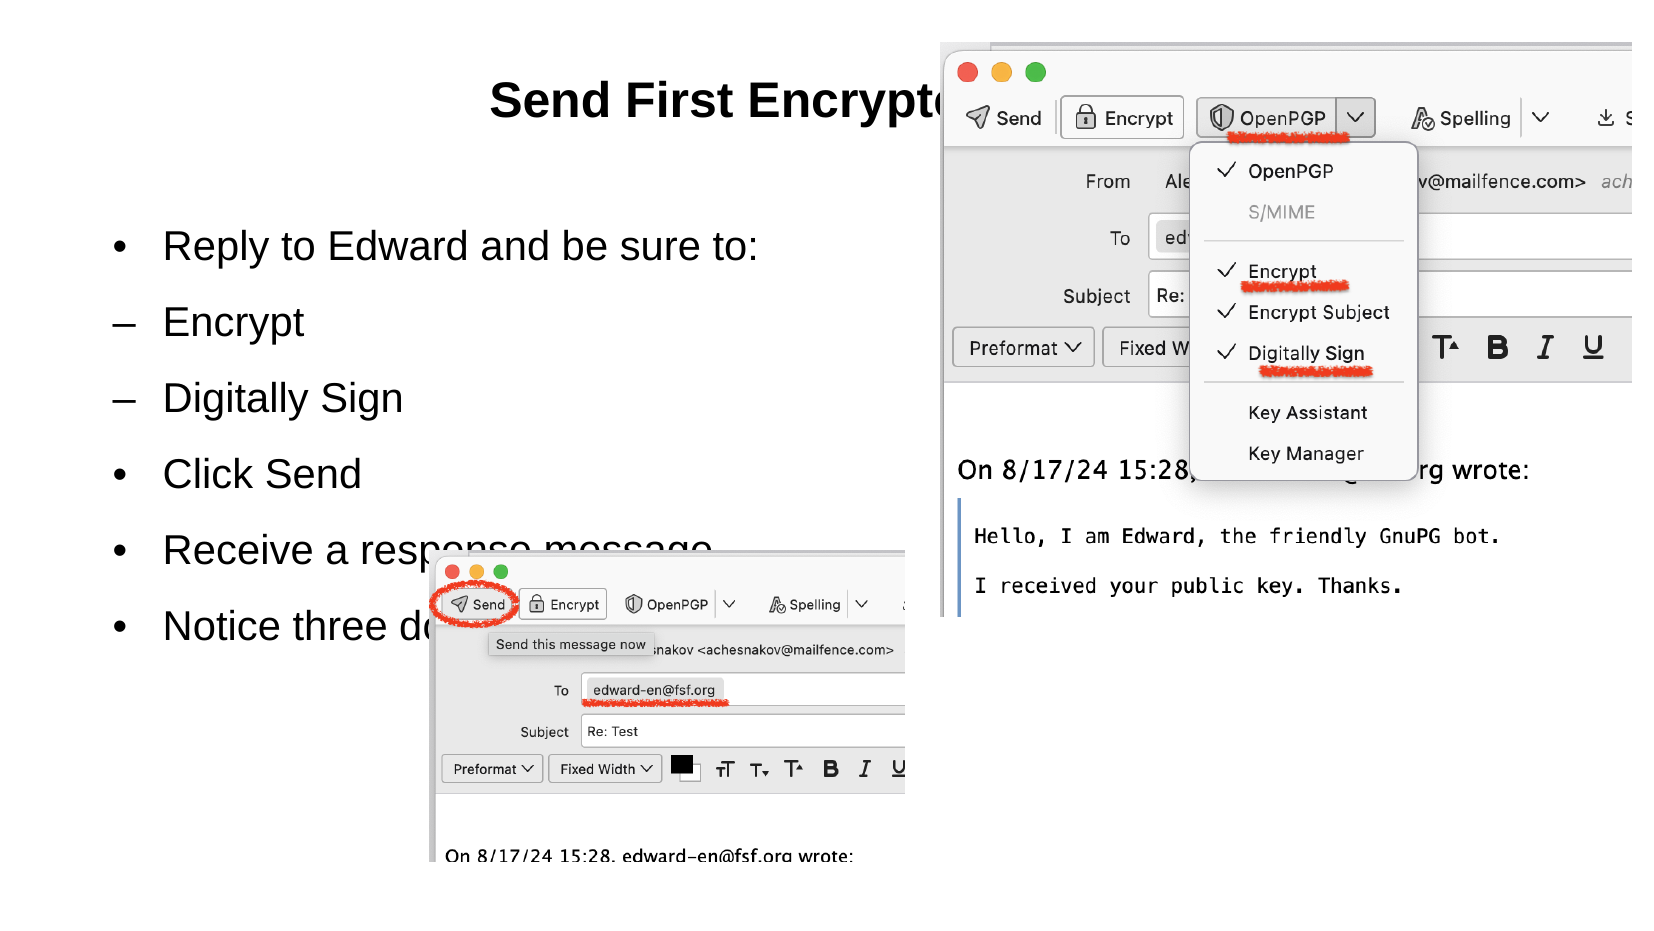

# Send First Encrypted Email
Reply to Edward and be sure to:
Encrypt
Digitally Sign
Click Send
Receive a response message
Notice three dots instead of Subject